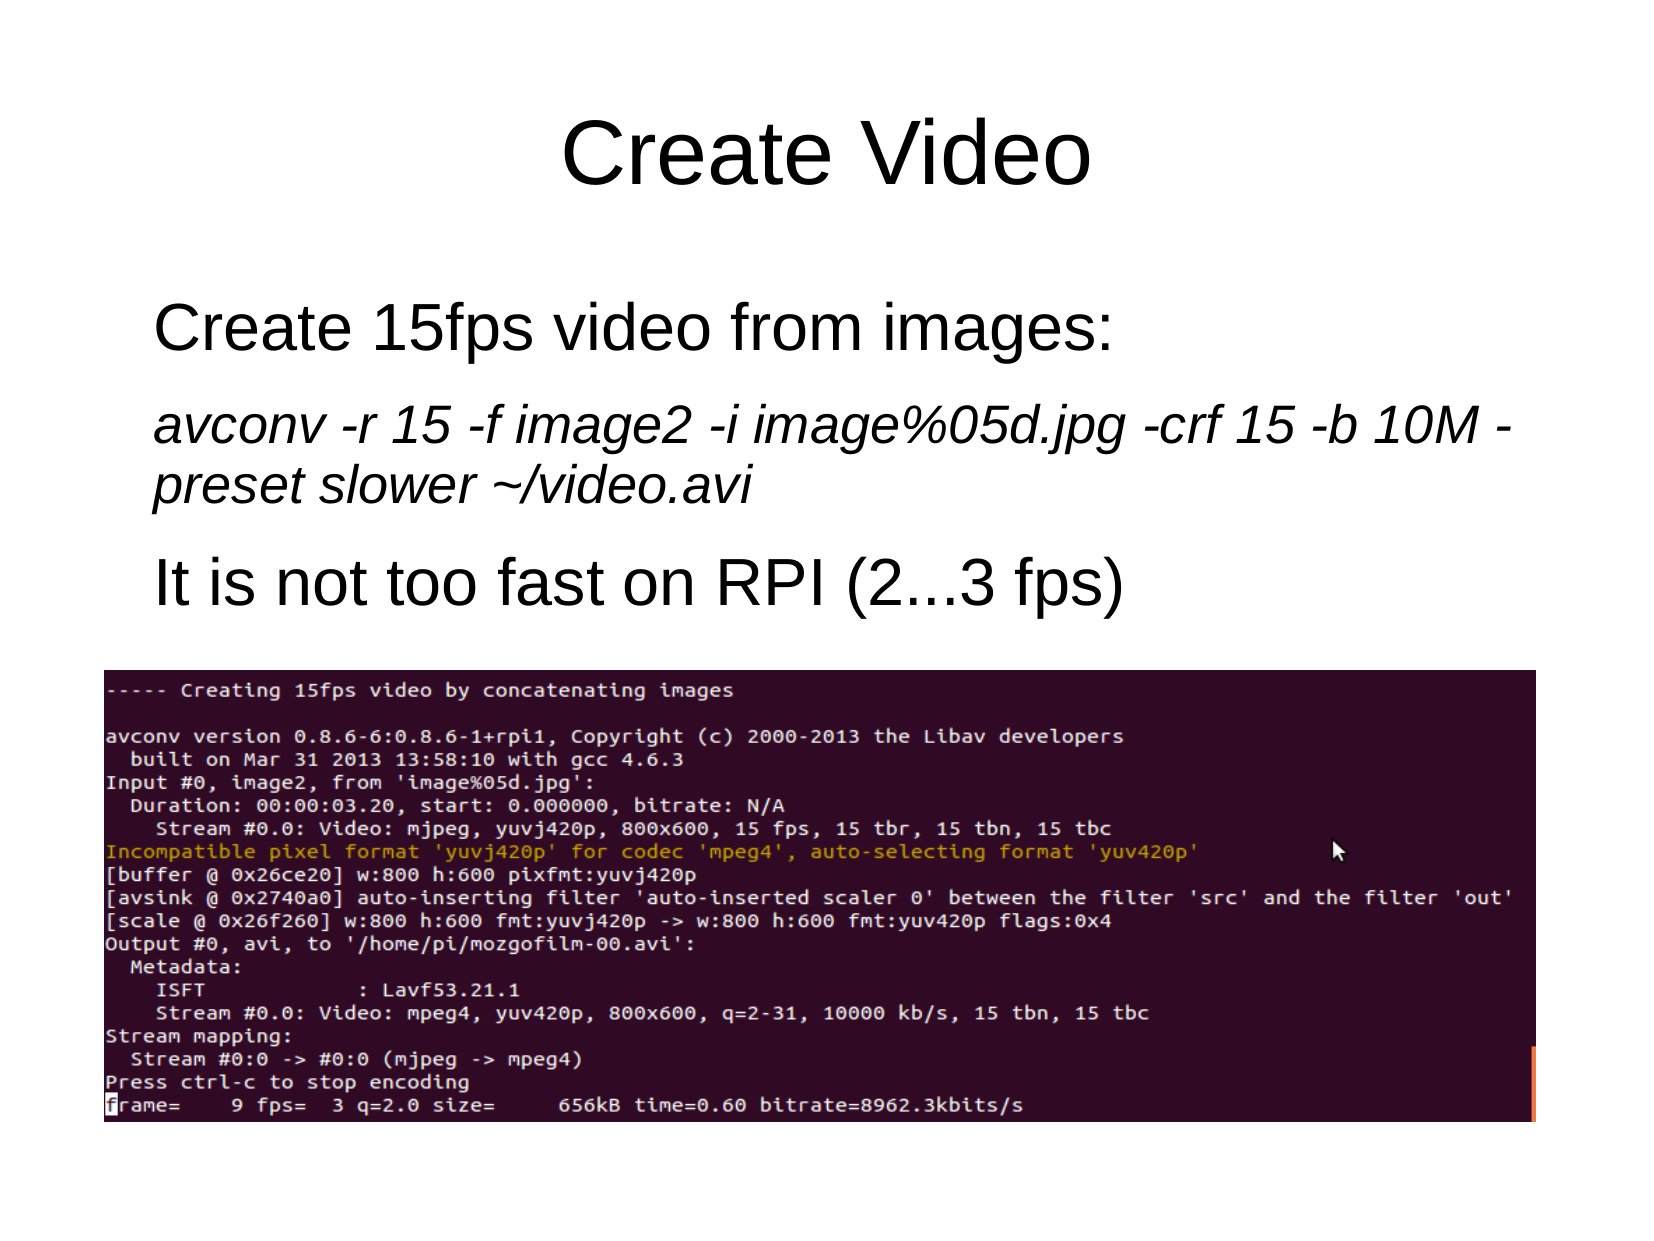

# Create Video
Create 15fps video from images:
avconv -r 15 -f image2 -i image%05d.jpg -crf 15 -b 10M -preset slower ~/video.avi
It is not too fast on RPI (2...3 fps)